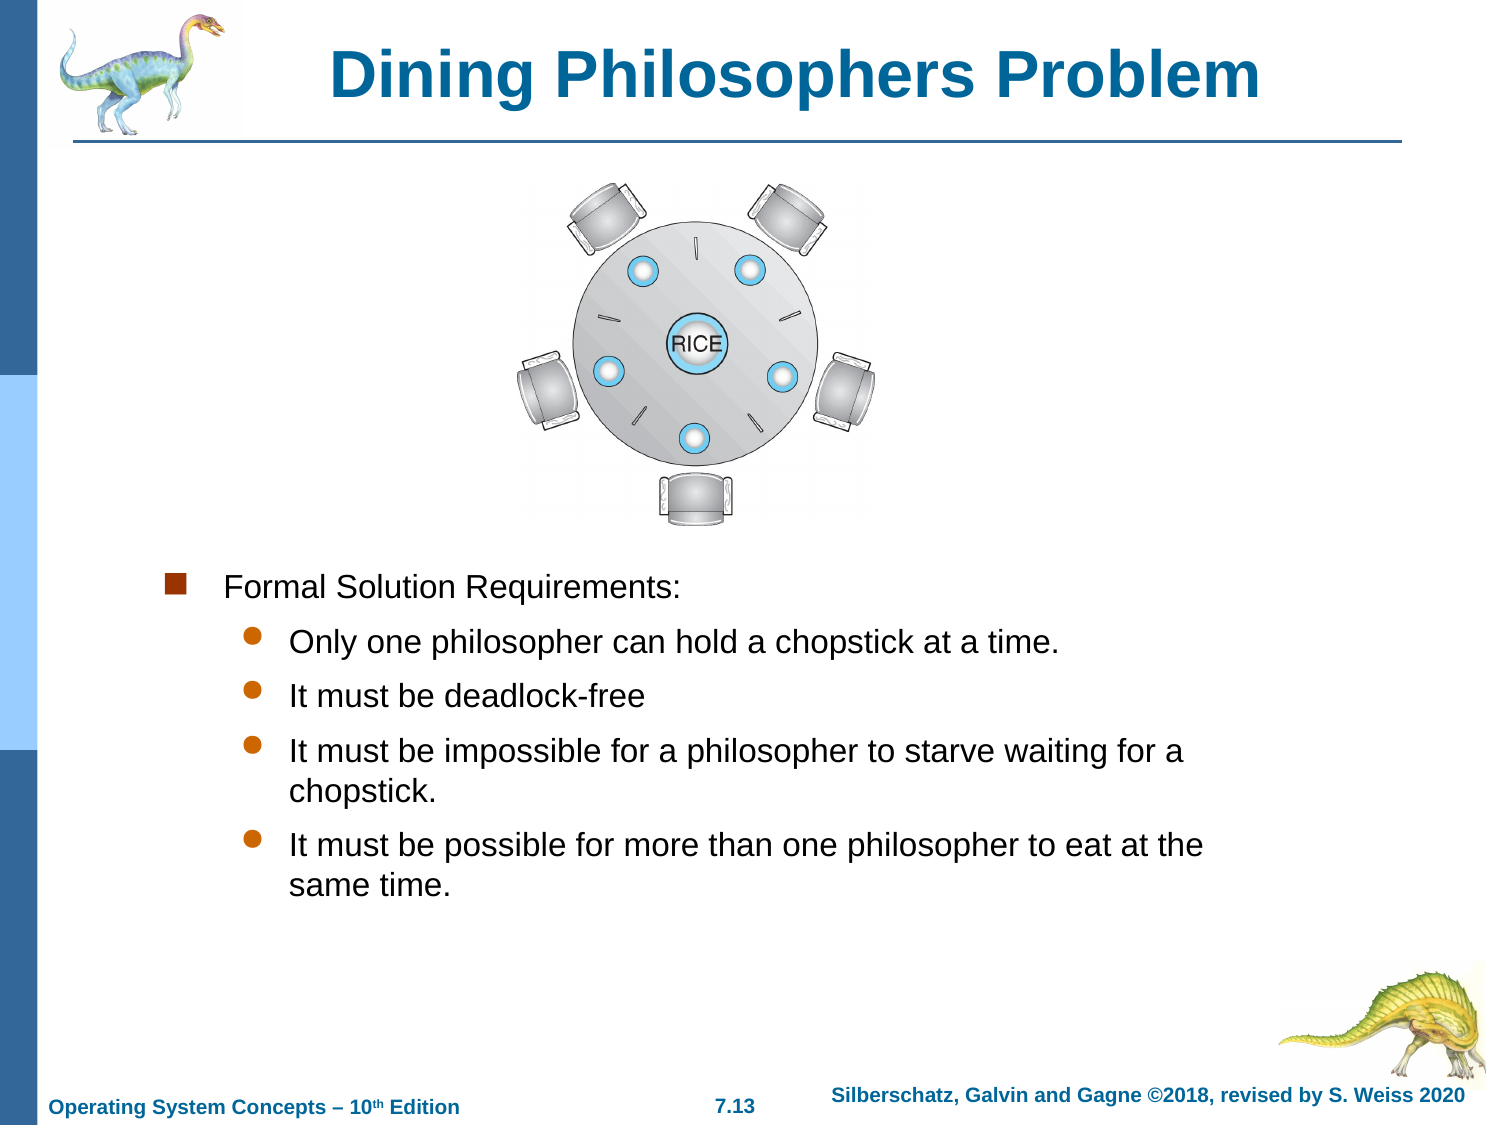

# Dining Philosophers Problem
Formal Solution Requirements:
Only one philosopher can hold a chopstick at a time.
It must be deadlock-free
It must be impossible for a philosopher to starve waiting for a chopstick.
It must be possible for more than one philosopher to eat at the same time.